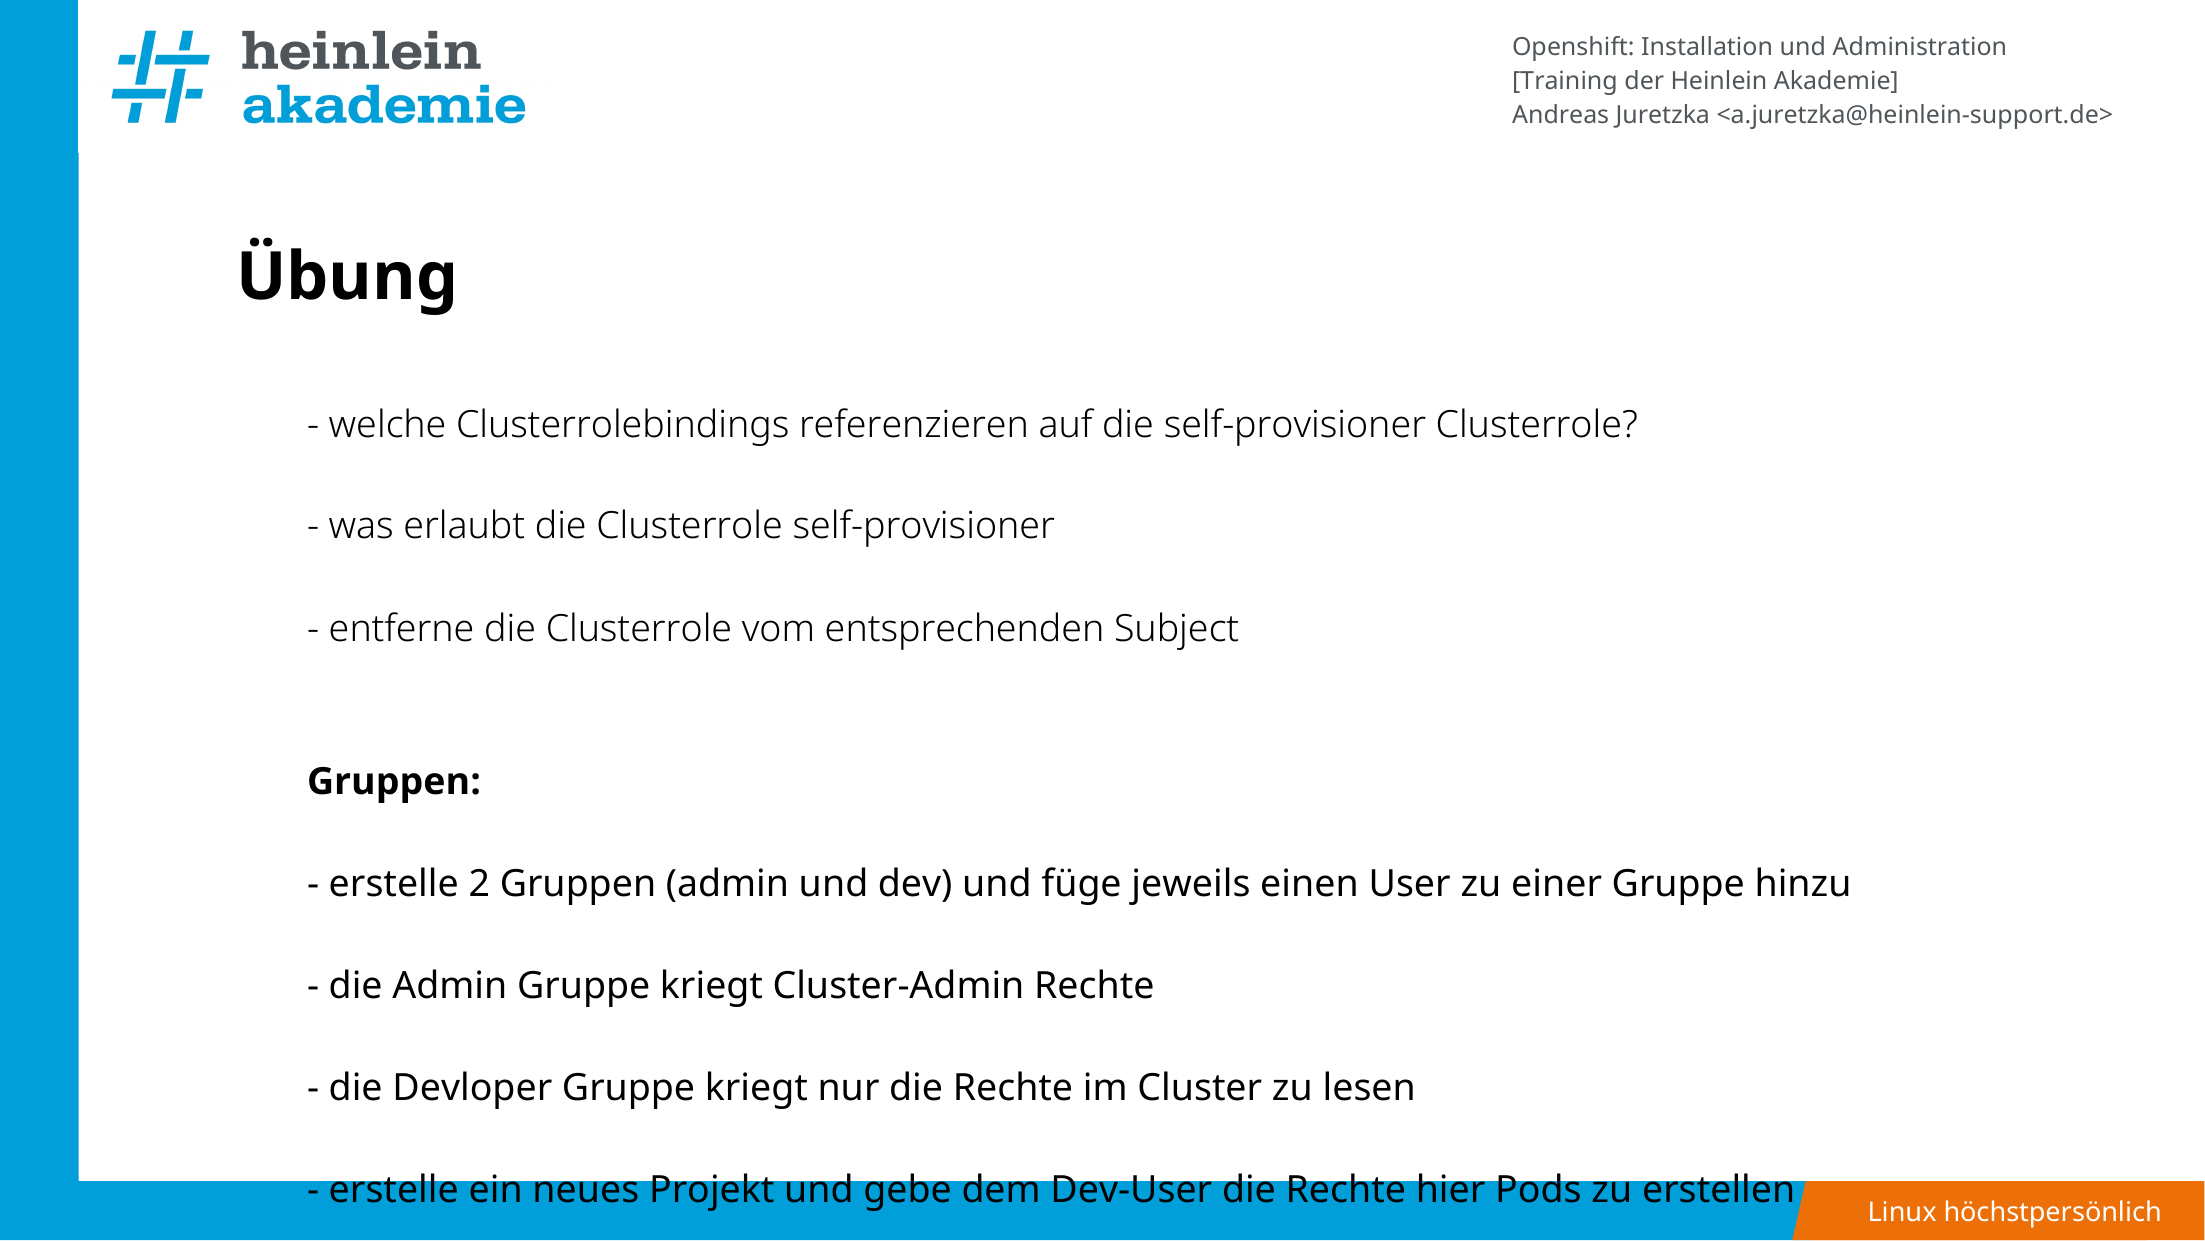

# Übung
- welche Clusterrolebindings referenzieren auf die self-provisioner Clusterrole?
- was erlaubt die Clusterrole self-provisioner
- entferne die Clusterrole vom entsprechenden Subject
Gruppen:
- erstelle 2 Gruppen (admin und dev) und füge jeweils einen User zu einer Gruppe hinzu
- die Admin Gruppe kriegt Cluster-Admin Rechte
- die Devloper Gruppe kriegt nur die Rechte im Cluster zu lesen
- erstelle ein neues Projekt und gebe dem Dev-User die Rechte hier Pods zu erstellen
- wie kann ich das testen